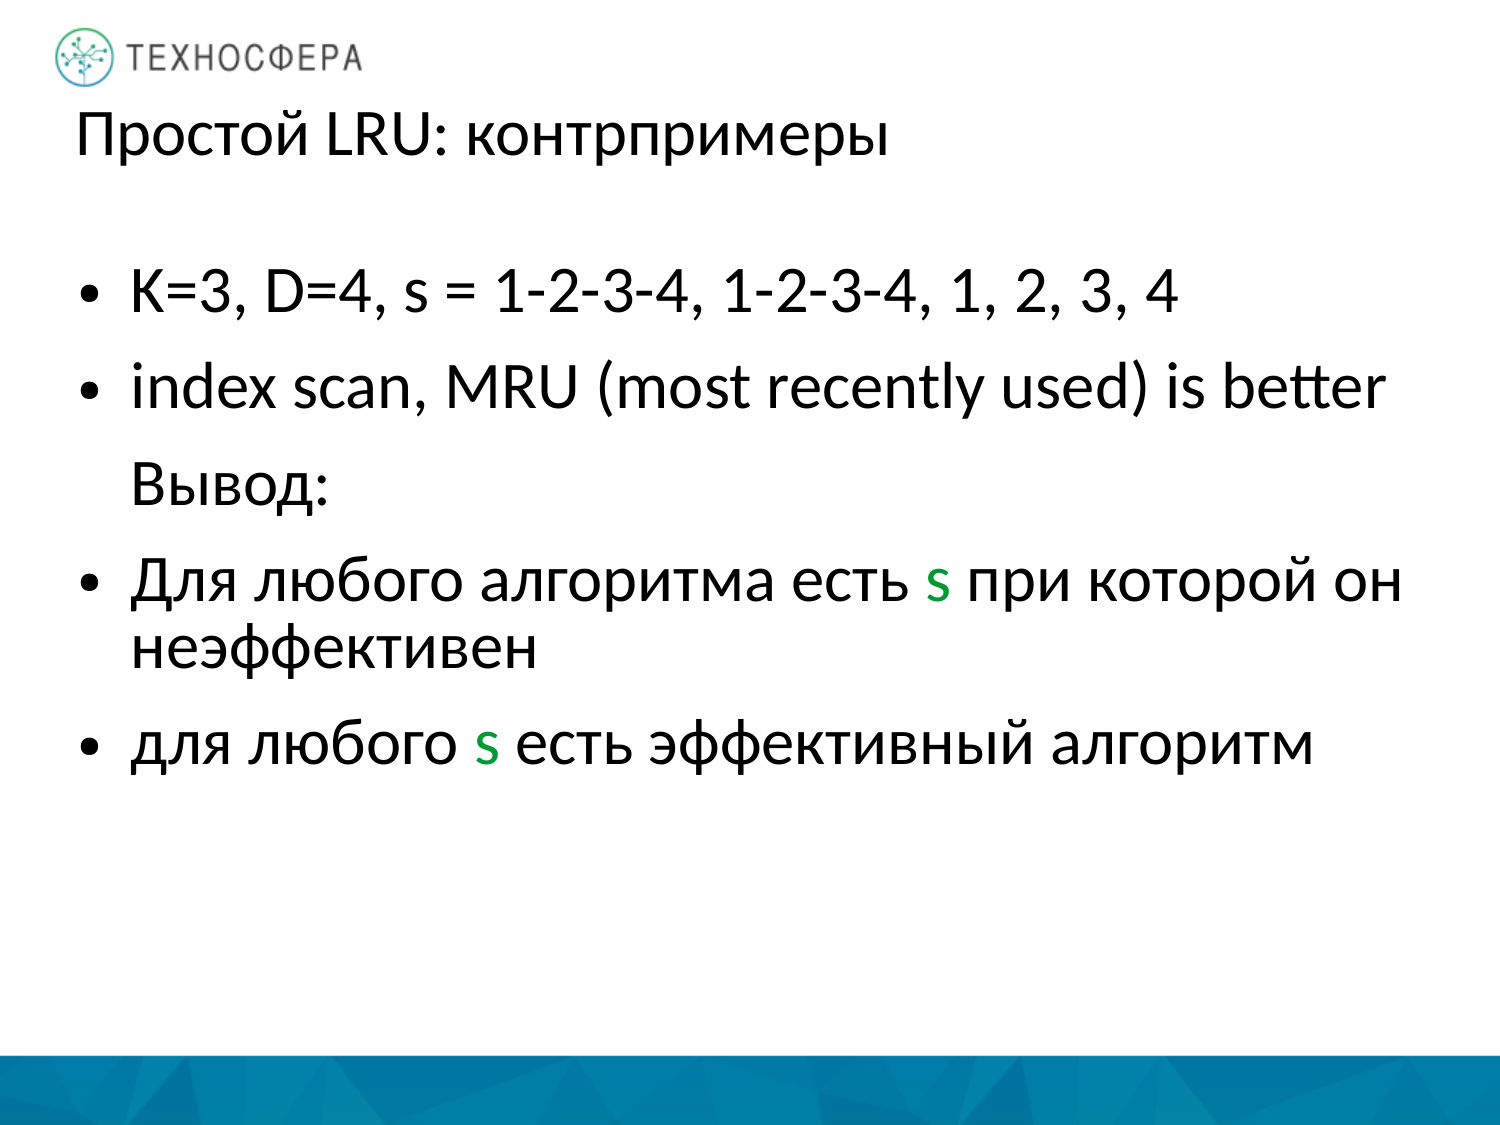

# Простой LRU: контрпримеры
K=3, D=4, s = 1-2-3-4, 1-2-3-4, 1, 2, 3, 4
index scan, MRU (most recently used) is better
Вывод:
Для любого алгоритма есть s при которой он неэффективен
для любого s есть эффективный алгоритм